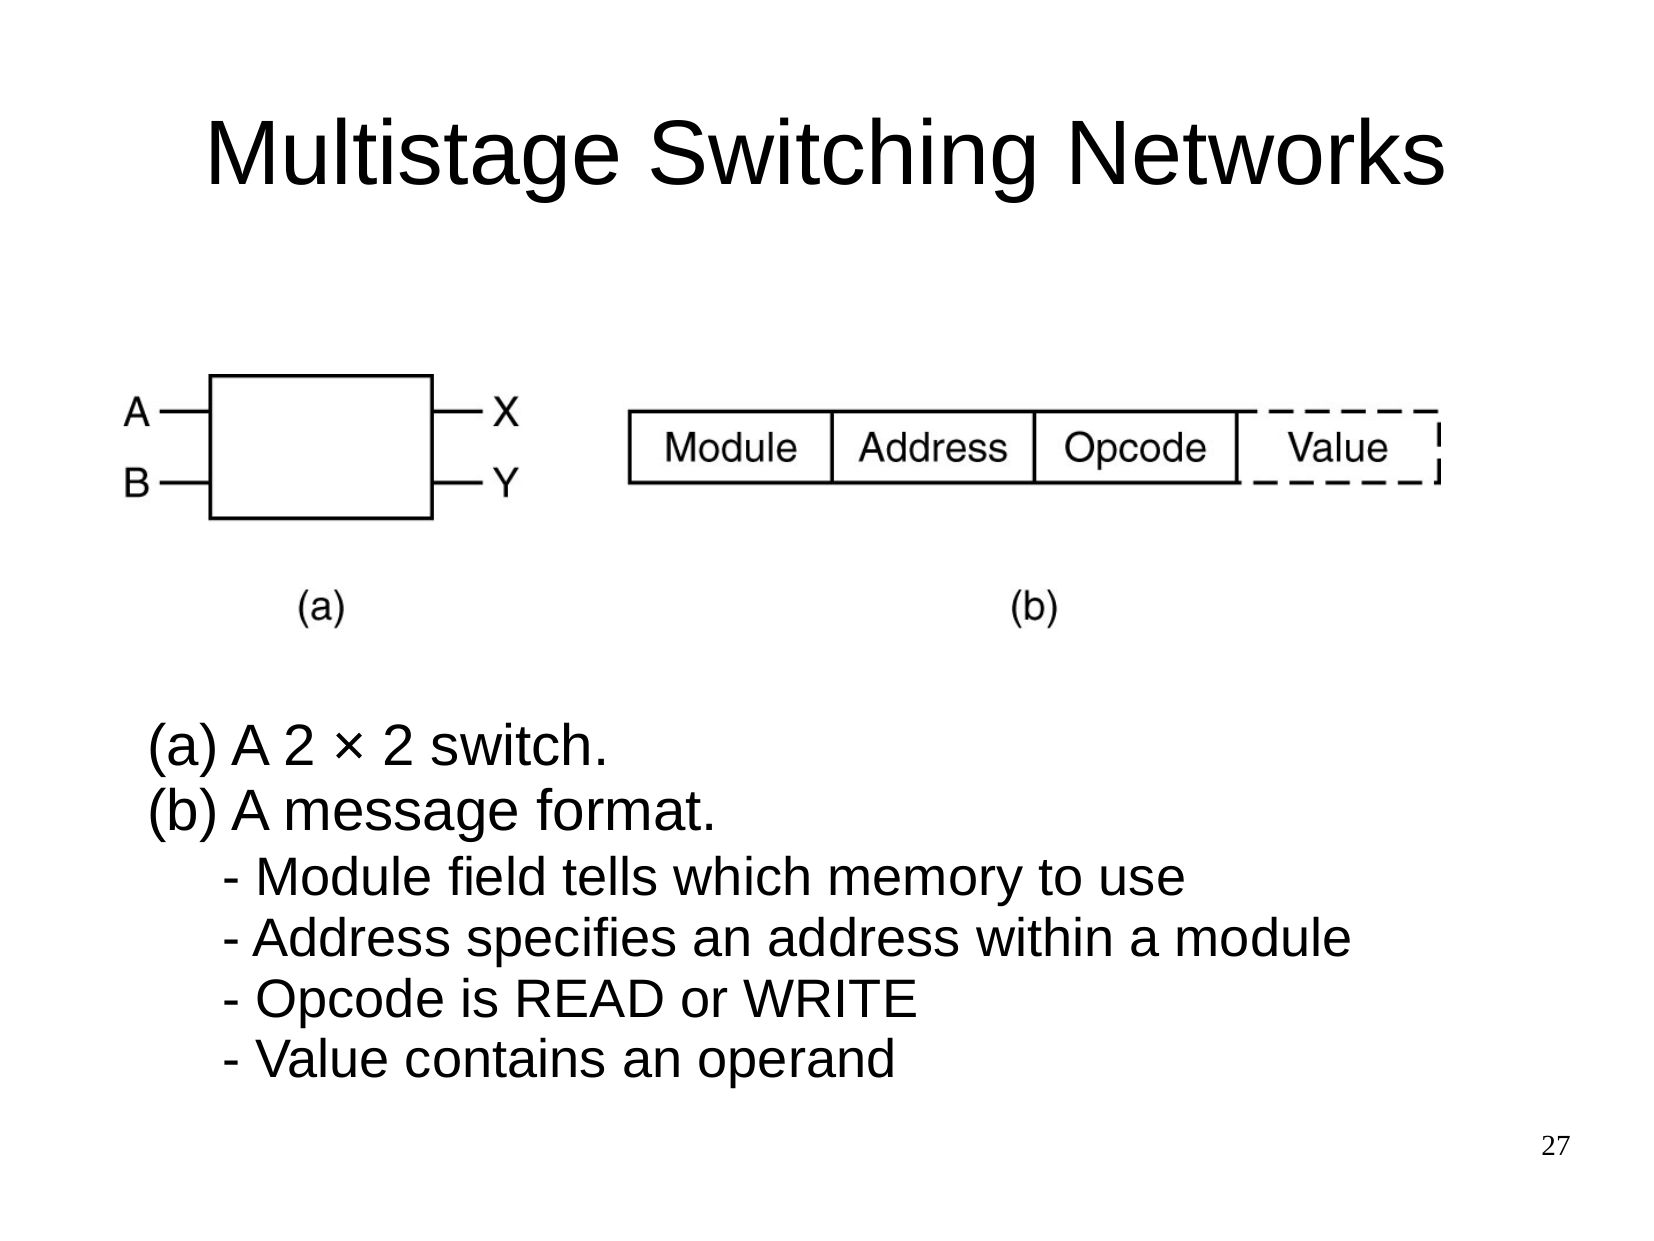

# Multistage Switching Networks
(a) A 2 × 2 switch.
(b) A message format.
	- Module field tells which memory to use
	- Address specifies an address within a module
	- Opcode is READ or WRITE
	- Value contains an operand
27